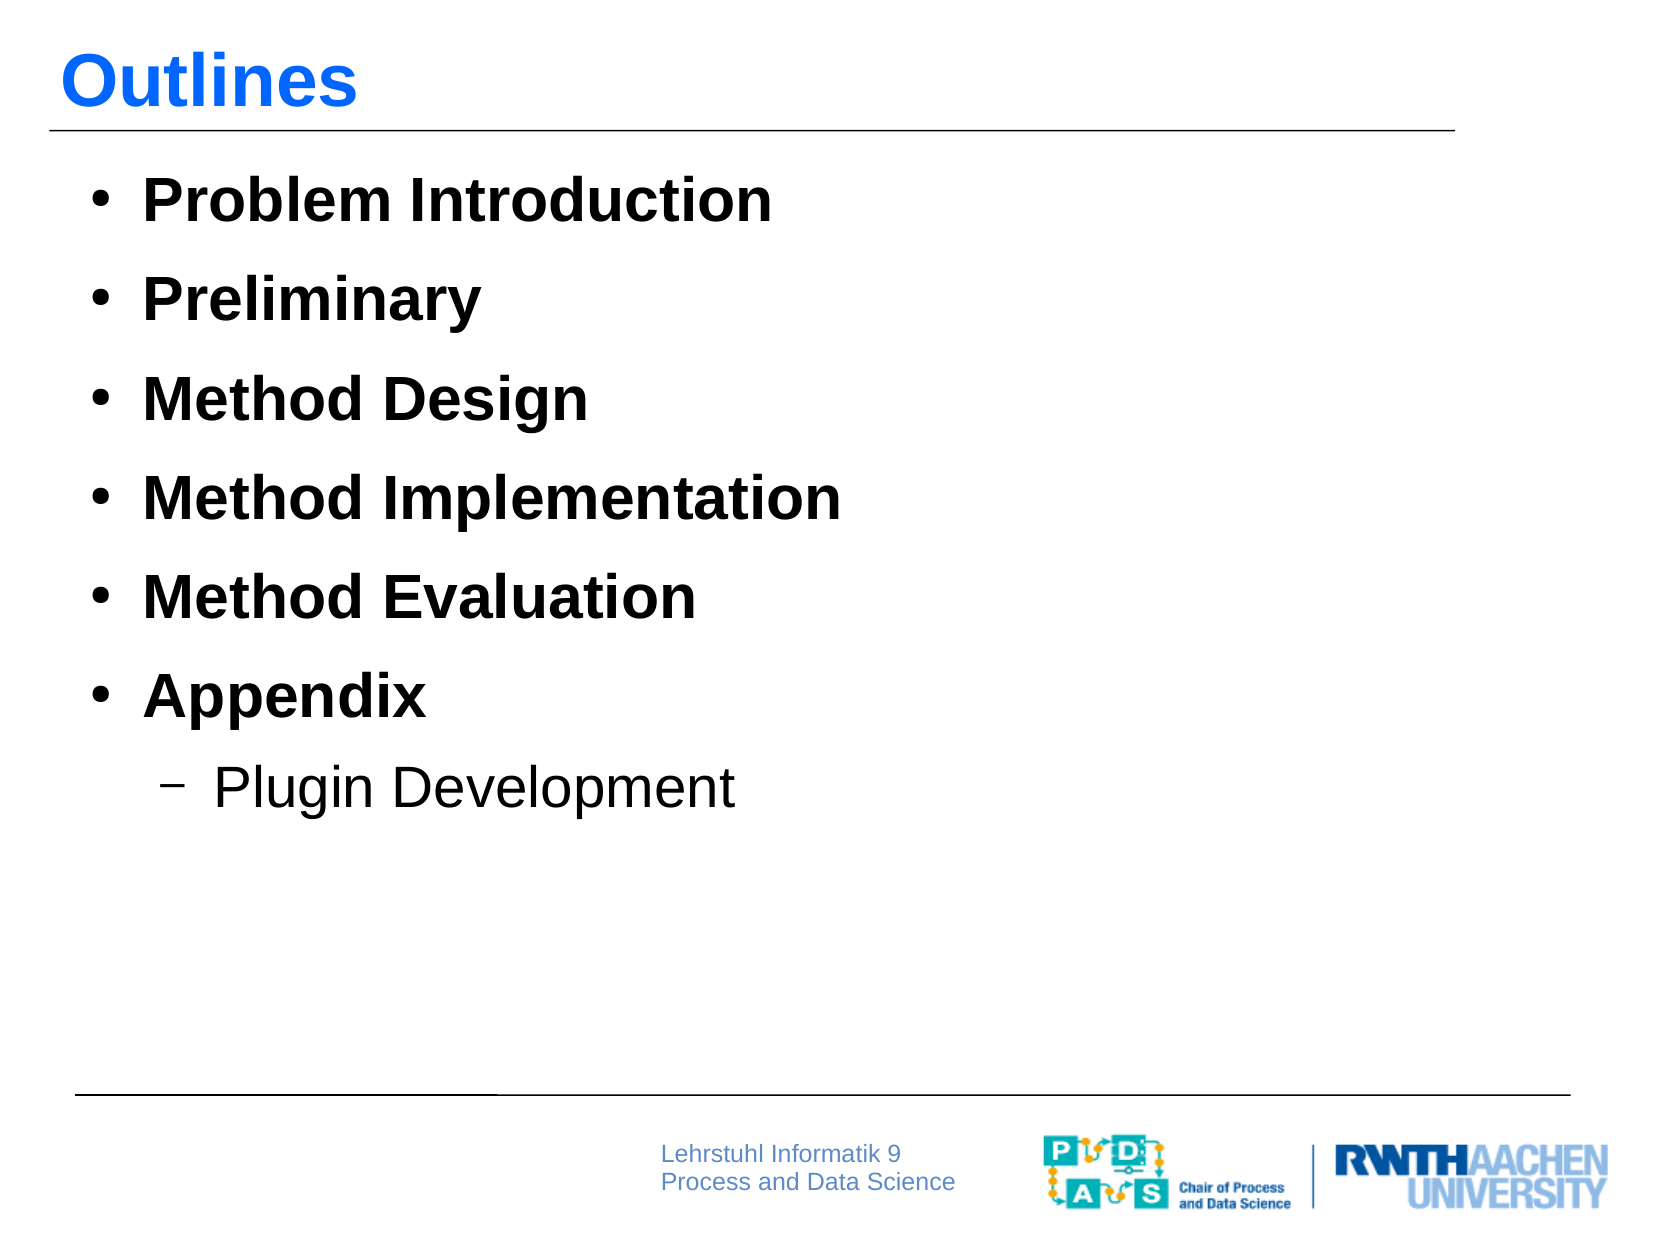

# Outlines
Problem Introduction
Preliminary
Method Design
Method Implementation
Method Evaluation
Appendix
Plugin Development